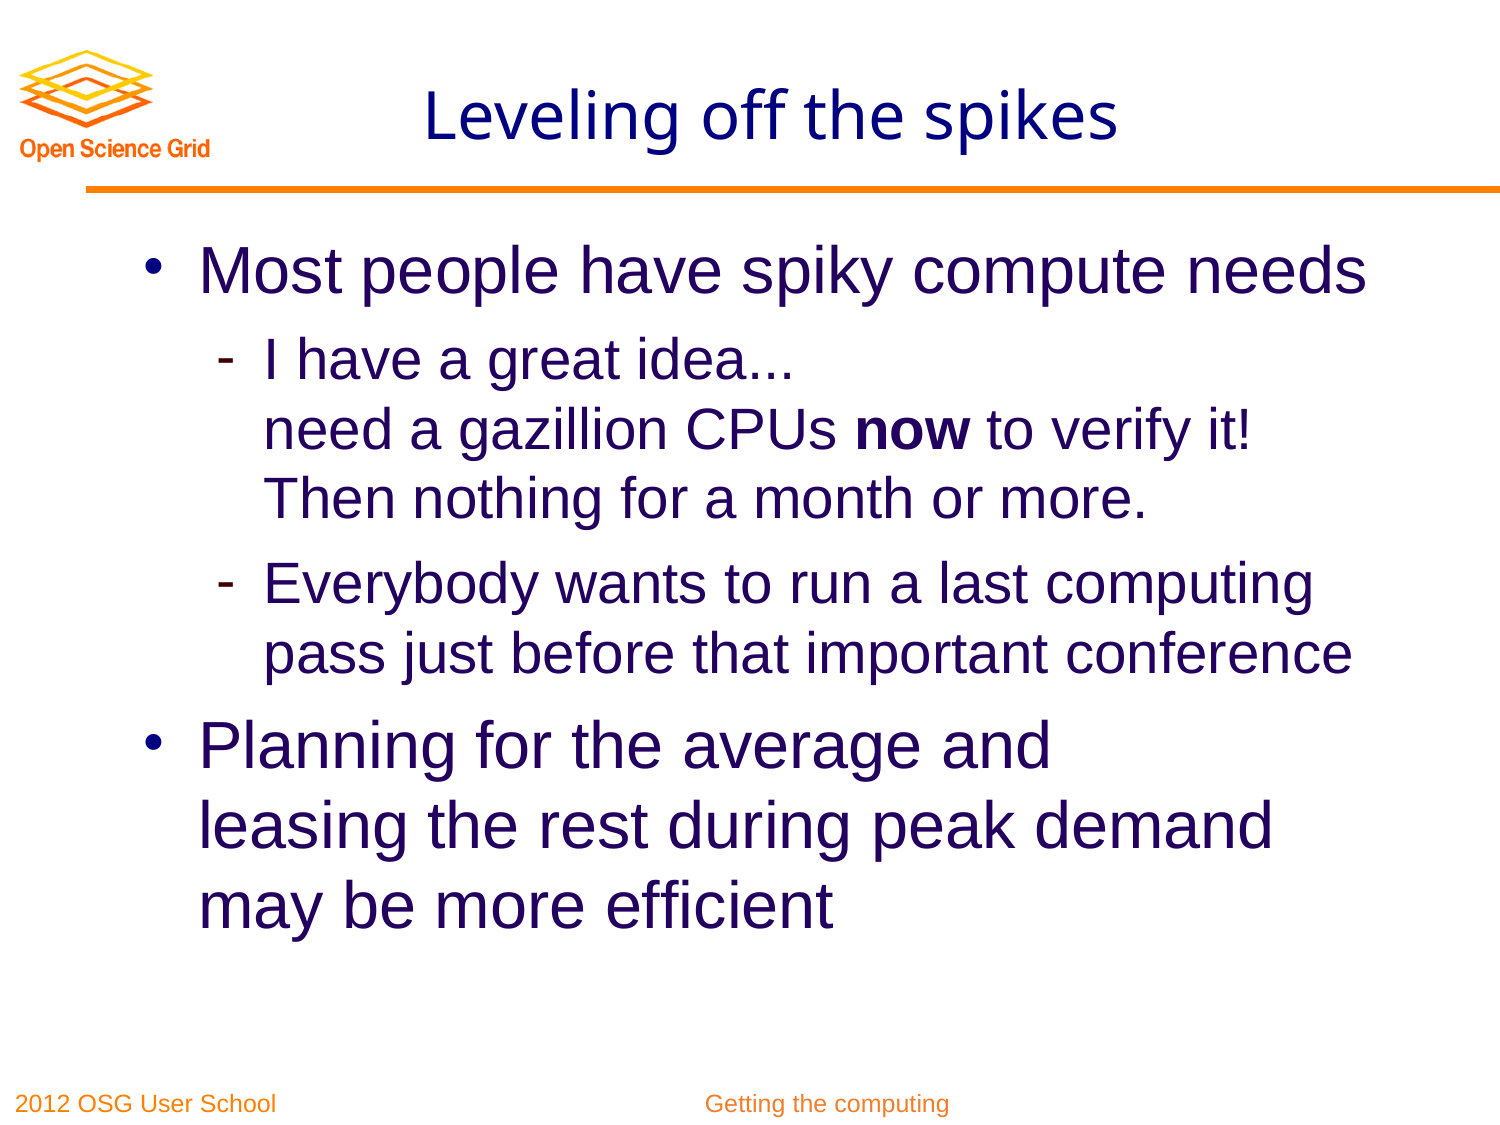

# Leveling off the spikes
Most people have spiky compute needs
I have a great idea...
need a gazillion CPUs now to verify it!
Then nothing for a month or more.
Everybody wants to run a last computing pass just before that important conference
Planning for the average and
leasing the rest during peak demand may be more efficient